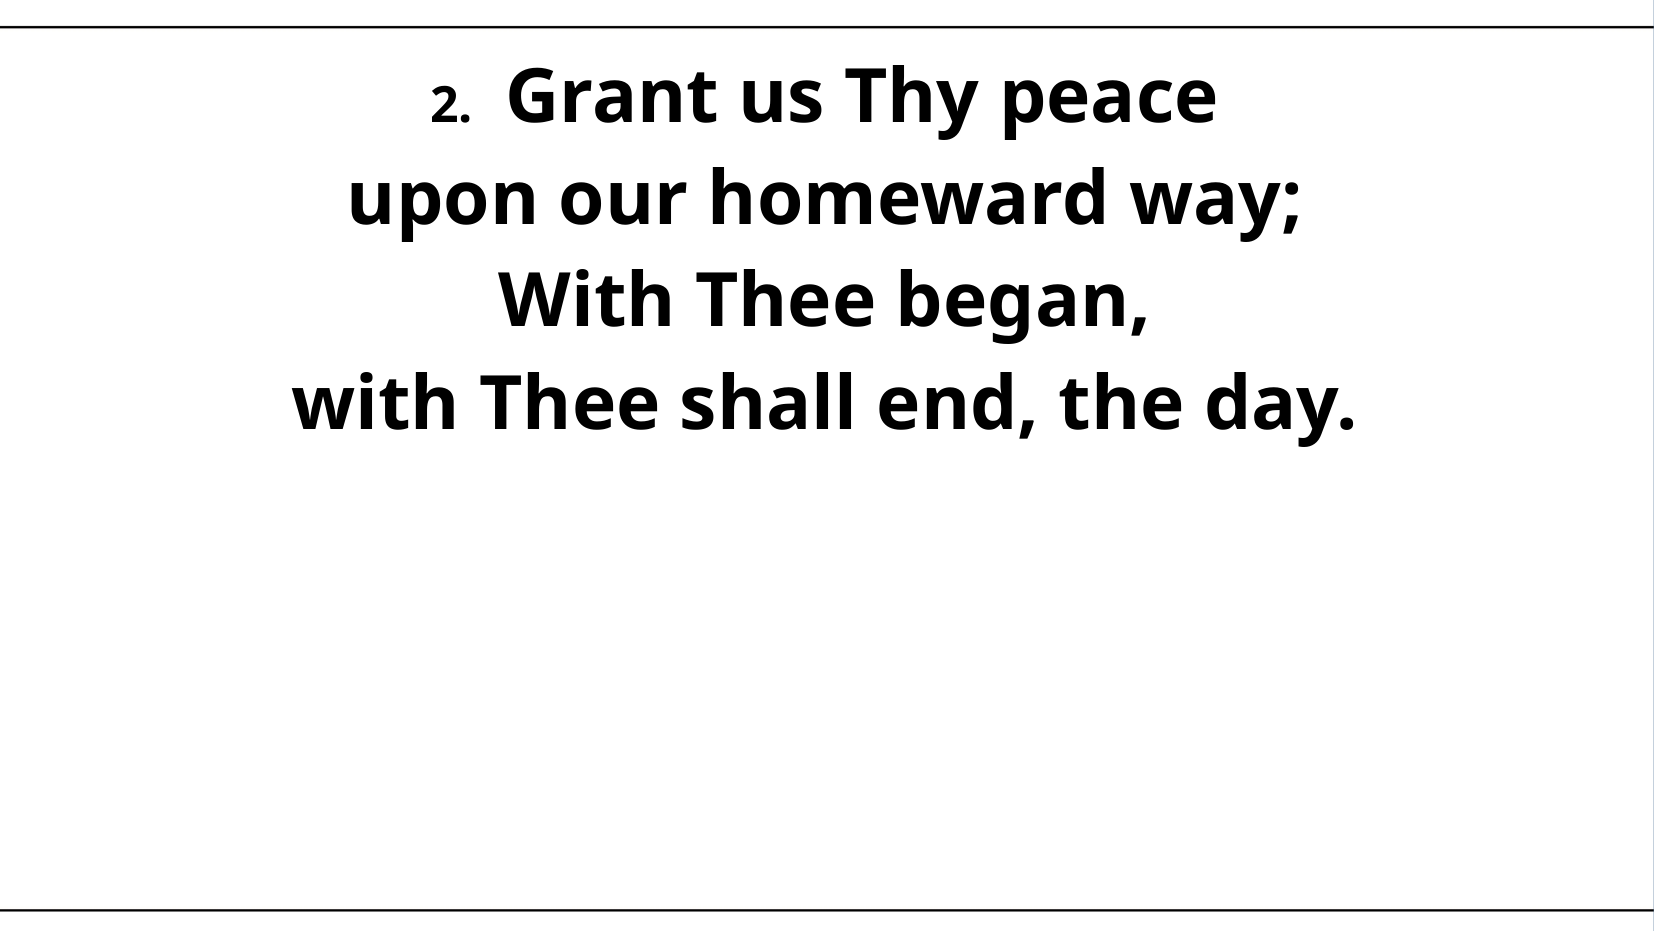

2.	Grant us Thy peace
upon our homeward way;
With Thee began,
with Thee shall end, the day.